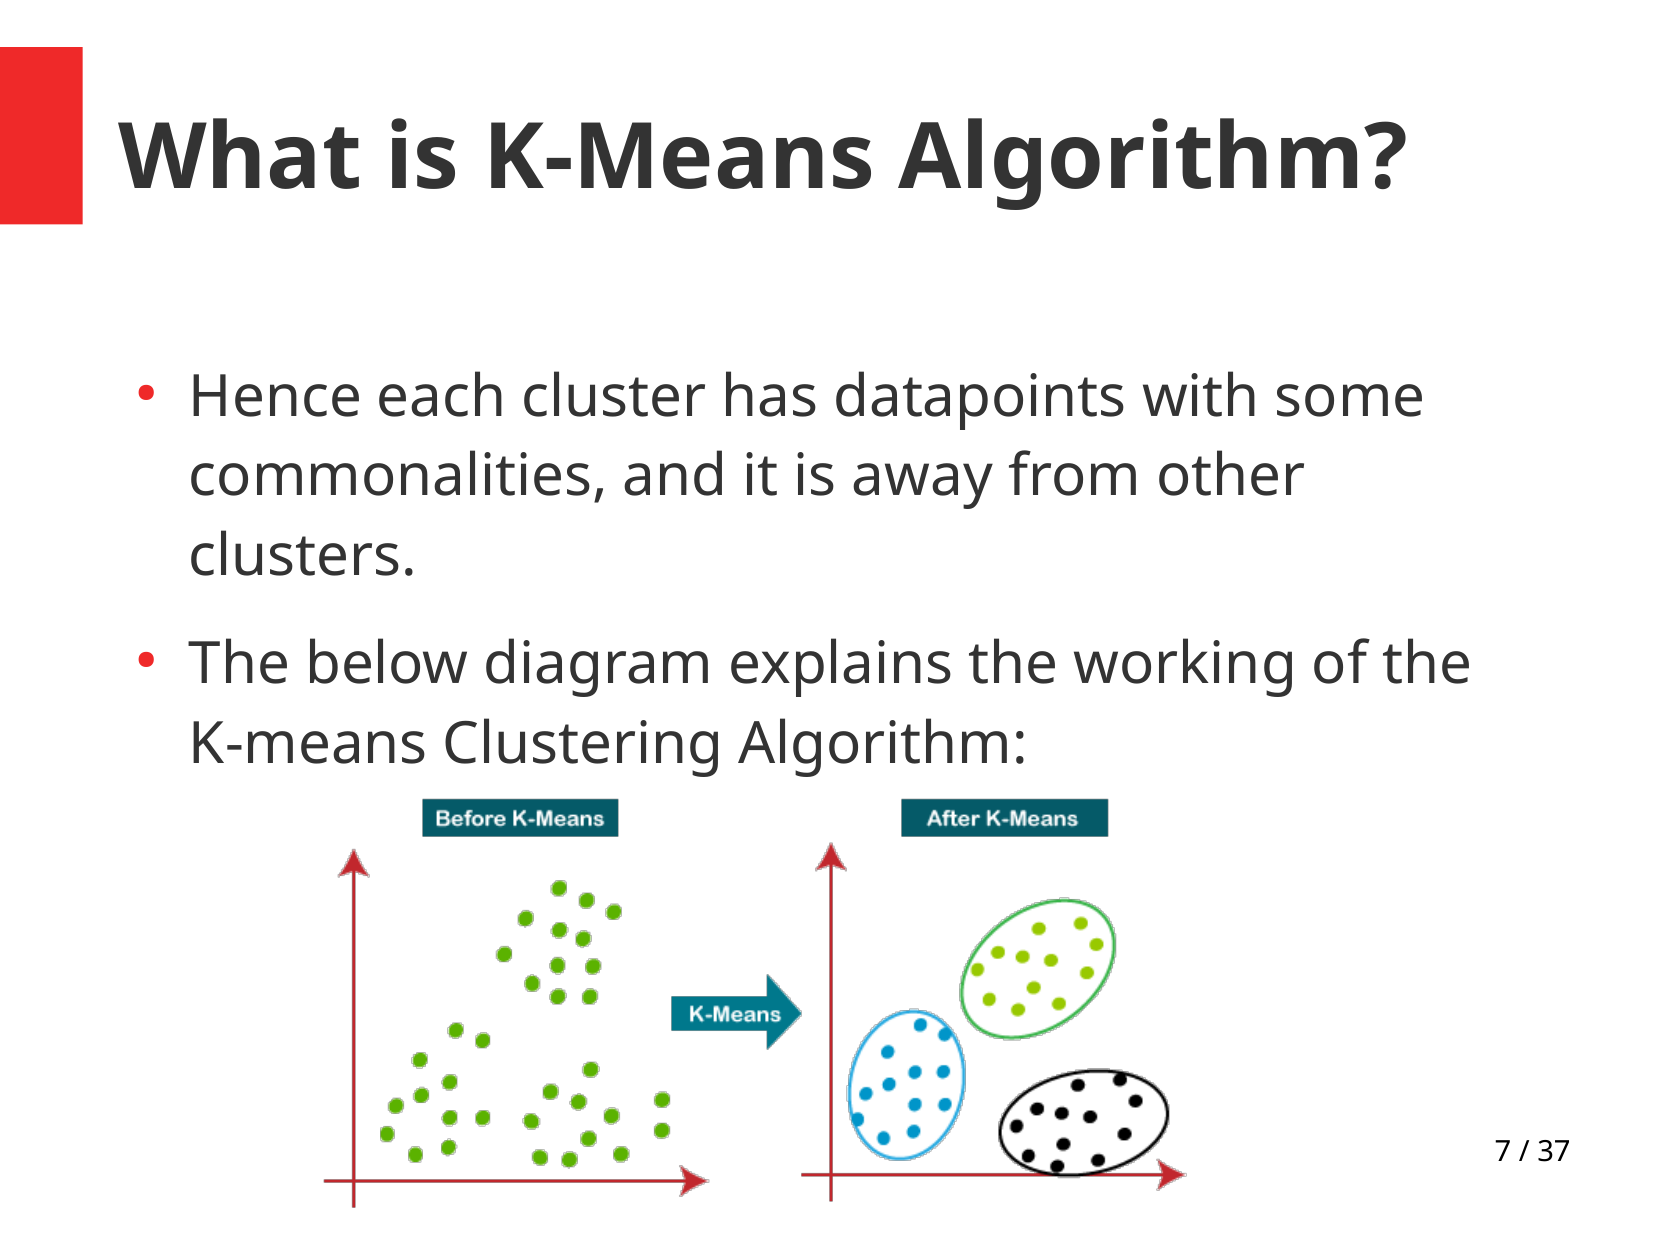

# What is K-Means Algorithm?
Hence each cluster has datapoints with some commonalities, and it is away from other clusters.
The below diagram explains the working of the K-means Clustering Algorithm:
7